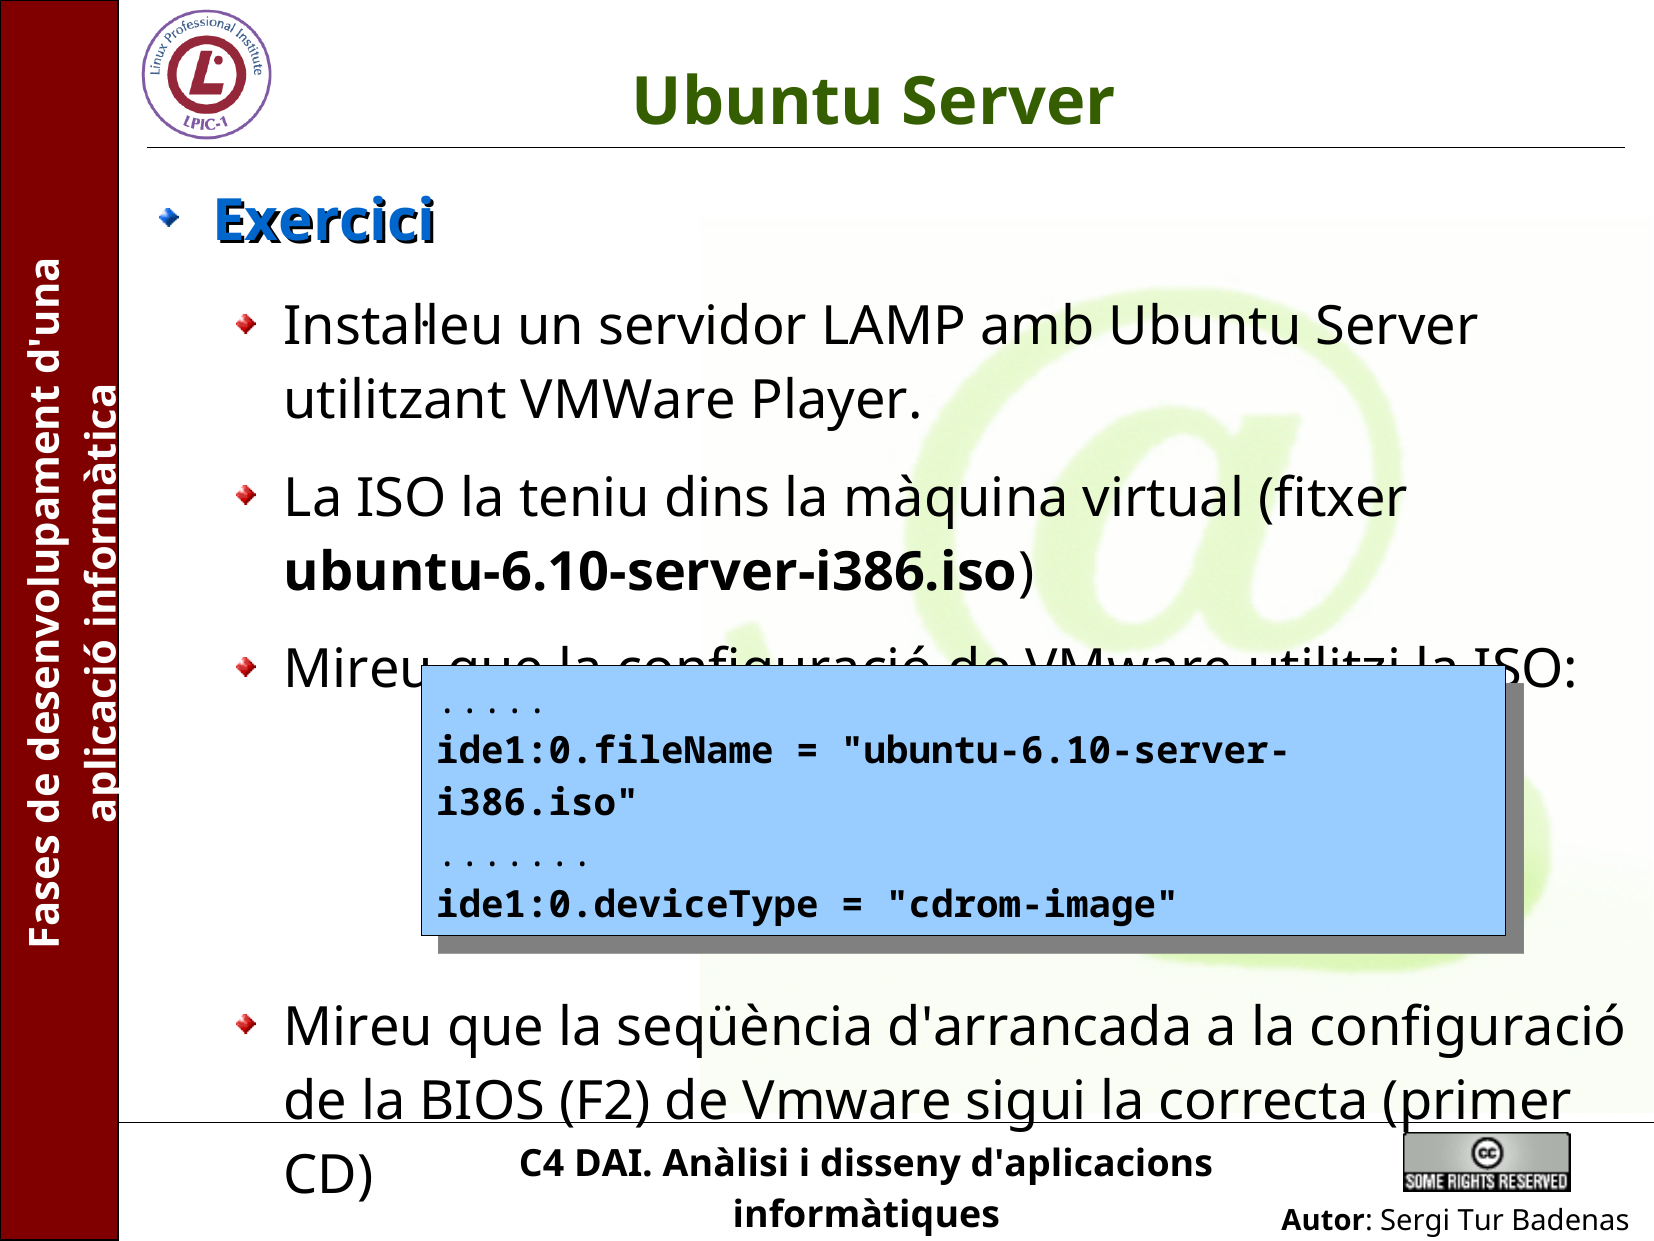

# Ubuntu Server
Exercici
Instal·leu un servidor LAMP amb Ubuntu Server utilitzant VMWare Player.
La ISO la teniu dins la màquina virtual (fitxer ubuntu-6.10-server-i386.iso)
Mireu que la configuració de VMware utilitzi la ISO:
Mireu que la seqüència d'arrancada a la configuració de la BIOS (F2) de Vmware sigui la correcta (primer CD)
.....
ide1:0.fileName = "ubuntu-6.10-server-i386.iso"
.......
ide1:0.deviceType = "cdrom-image"